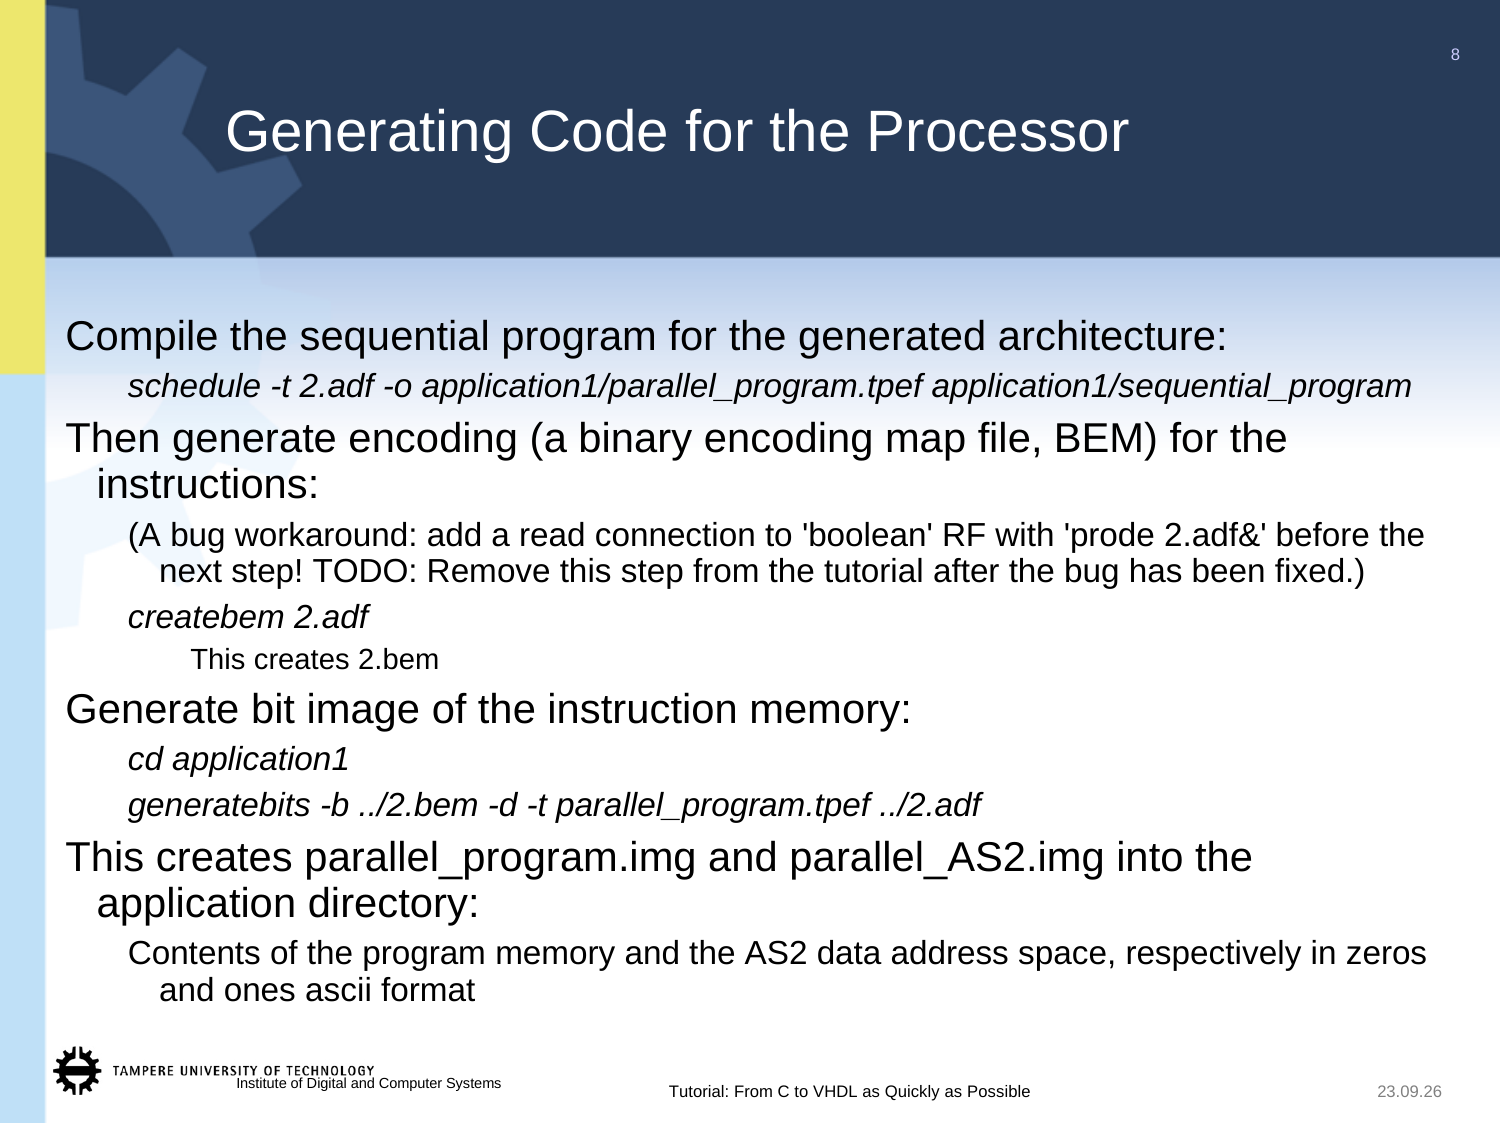

# Generating Code for the Processor
8
Compile the sequential program for the generated architecture:
schedule -t 2.adf -o application1/parallel_program.tpef application1/sequential_program
Then generate encoding (a binary encoding map file, BEM) for the instructions:
(A bug workaround: add a read connection to 'boolean' RF with 'prode 2.adf&' before the next step! TODO: Remove this step from the tutorial after the bug has been fixed.)
createbem 2.adf
This creates 2.bem
Generate bit image of the instruction memory:
cd application1
generatebits -b ../2.bem -d -t parallel_program.tpef ../2.adf
This creates parallel_program.img and parallel_AS2.img into the application directory:
Contents of the program memory and the AS2 data address space, respectively in zeros and ones ascii format